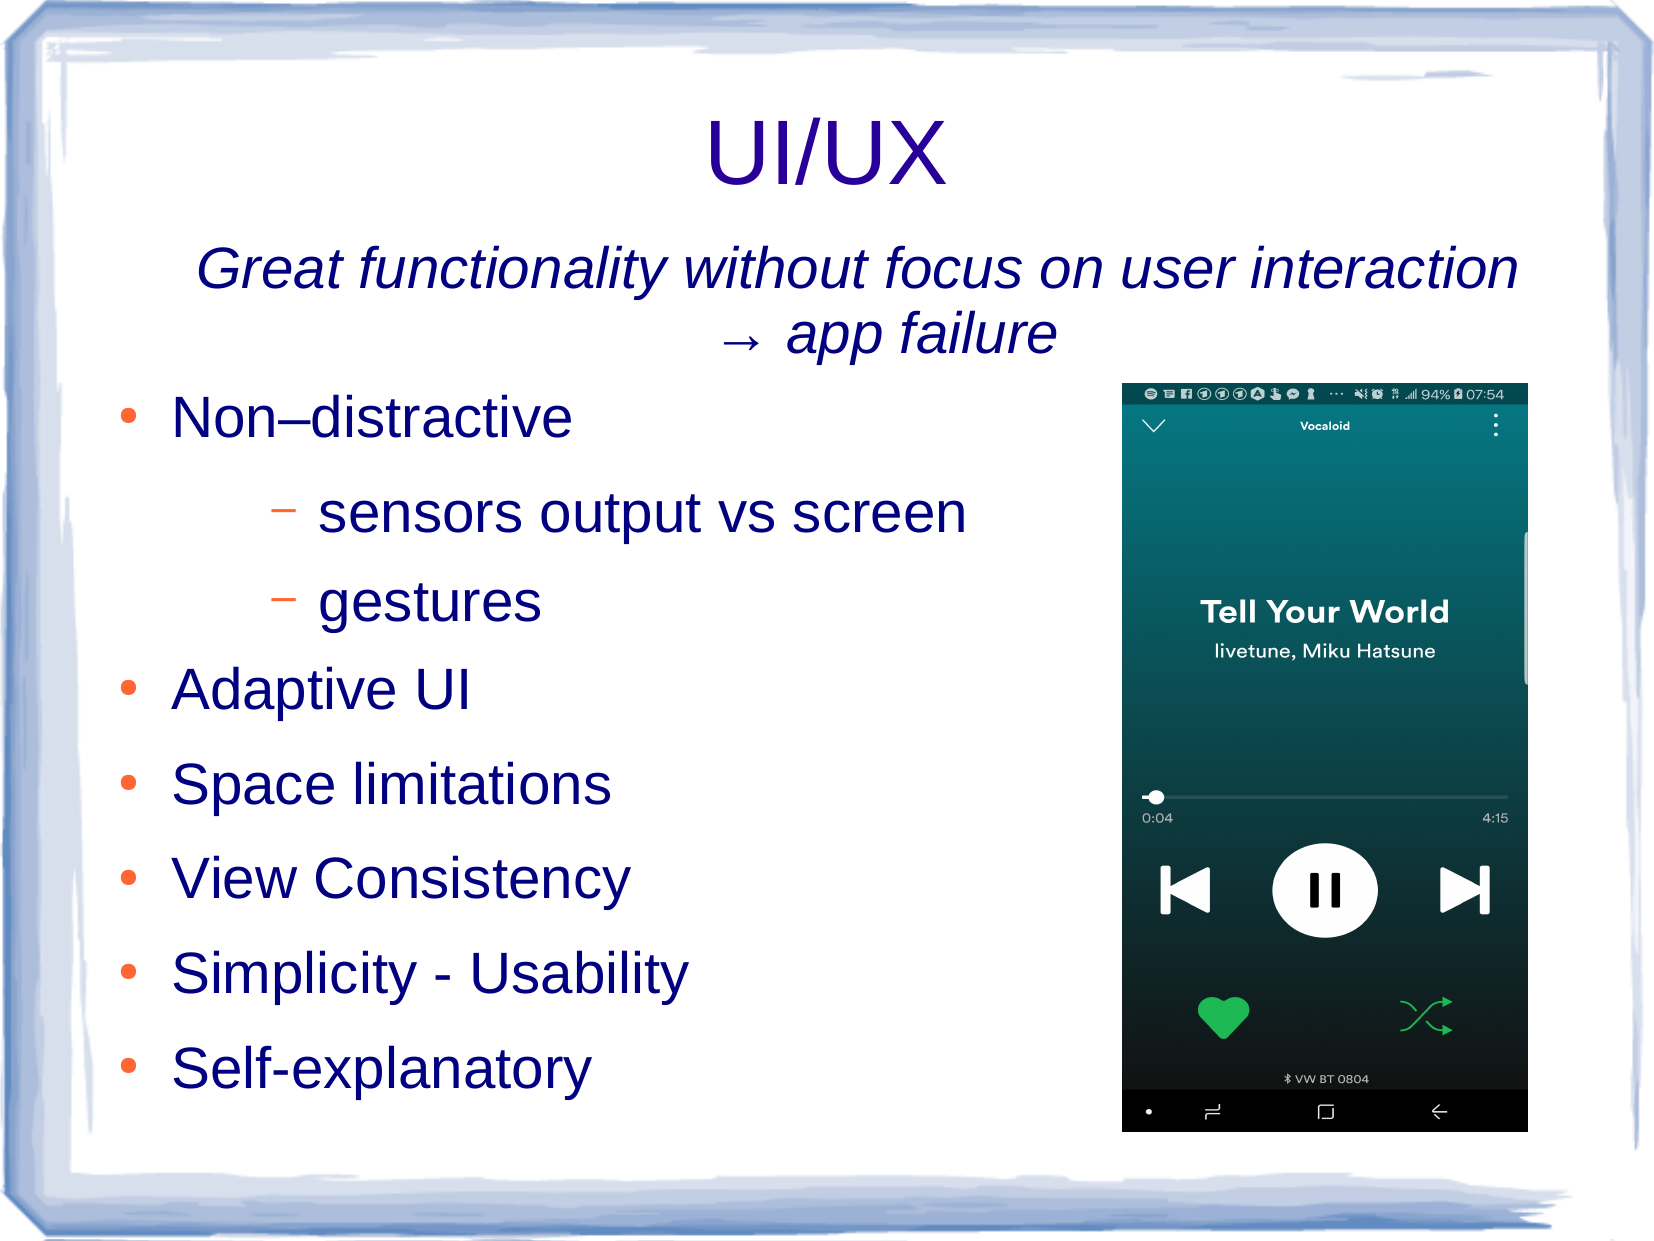

# UI/UX
Great functionality without focus on user interaction → app failure
Non–distractive
sensors output vs screen
gestures
Adaptive UI
Space limitations
View Consistency
Simplicity - Usability
Self-explanatory